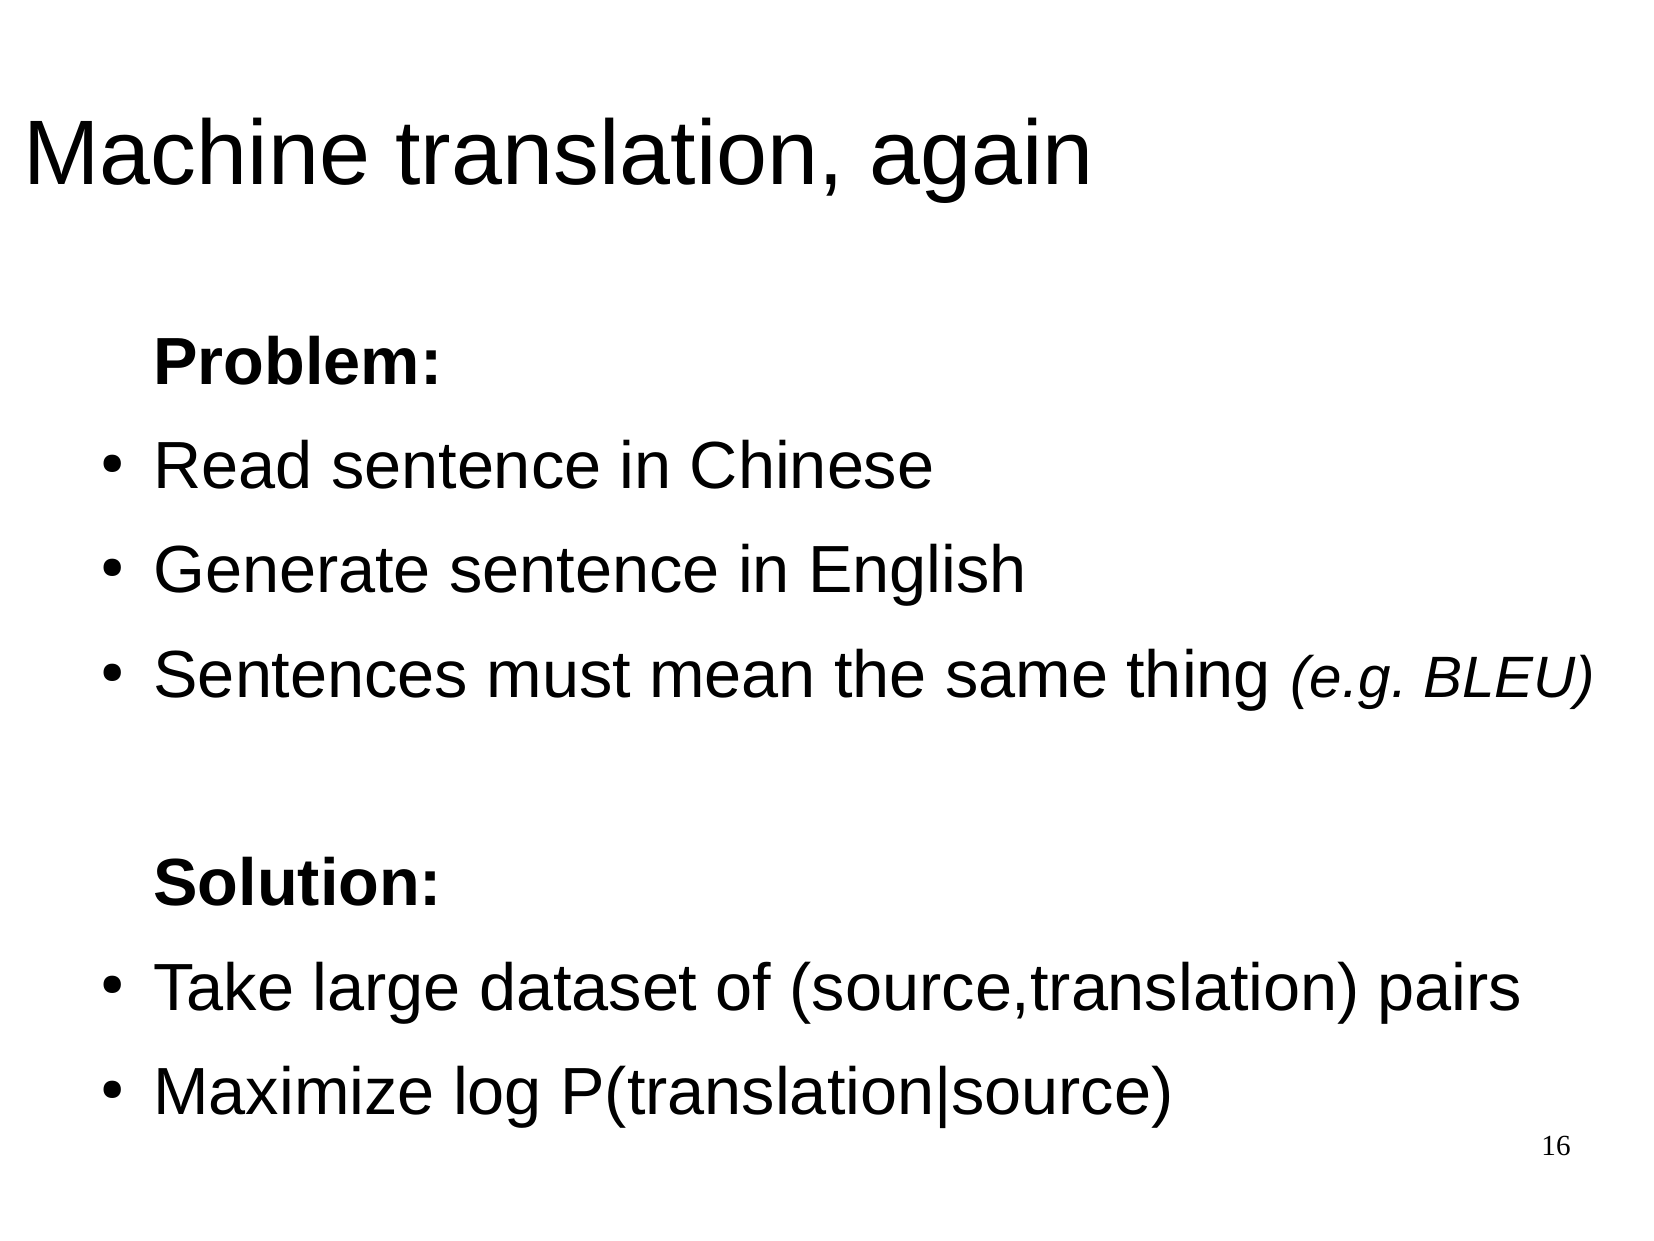

# Machine translation, again
Problem:
Read sentence in Chinese
Generate sentence in English
Sentences must mean the same thing (e.g. BLEU)
Solution:
Take large dataset of (source,translation) pairs
Maximize log P(translation|source)
16